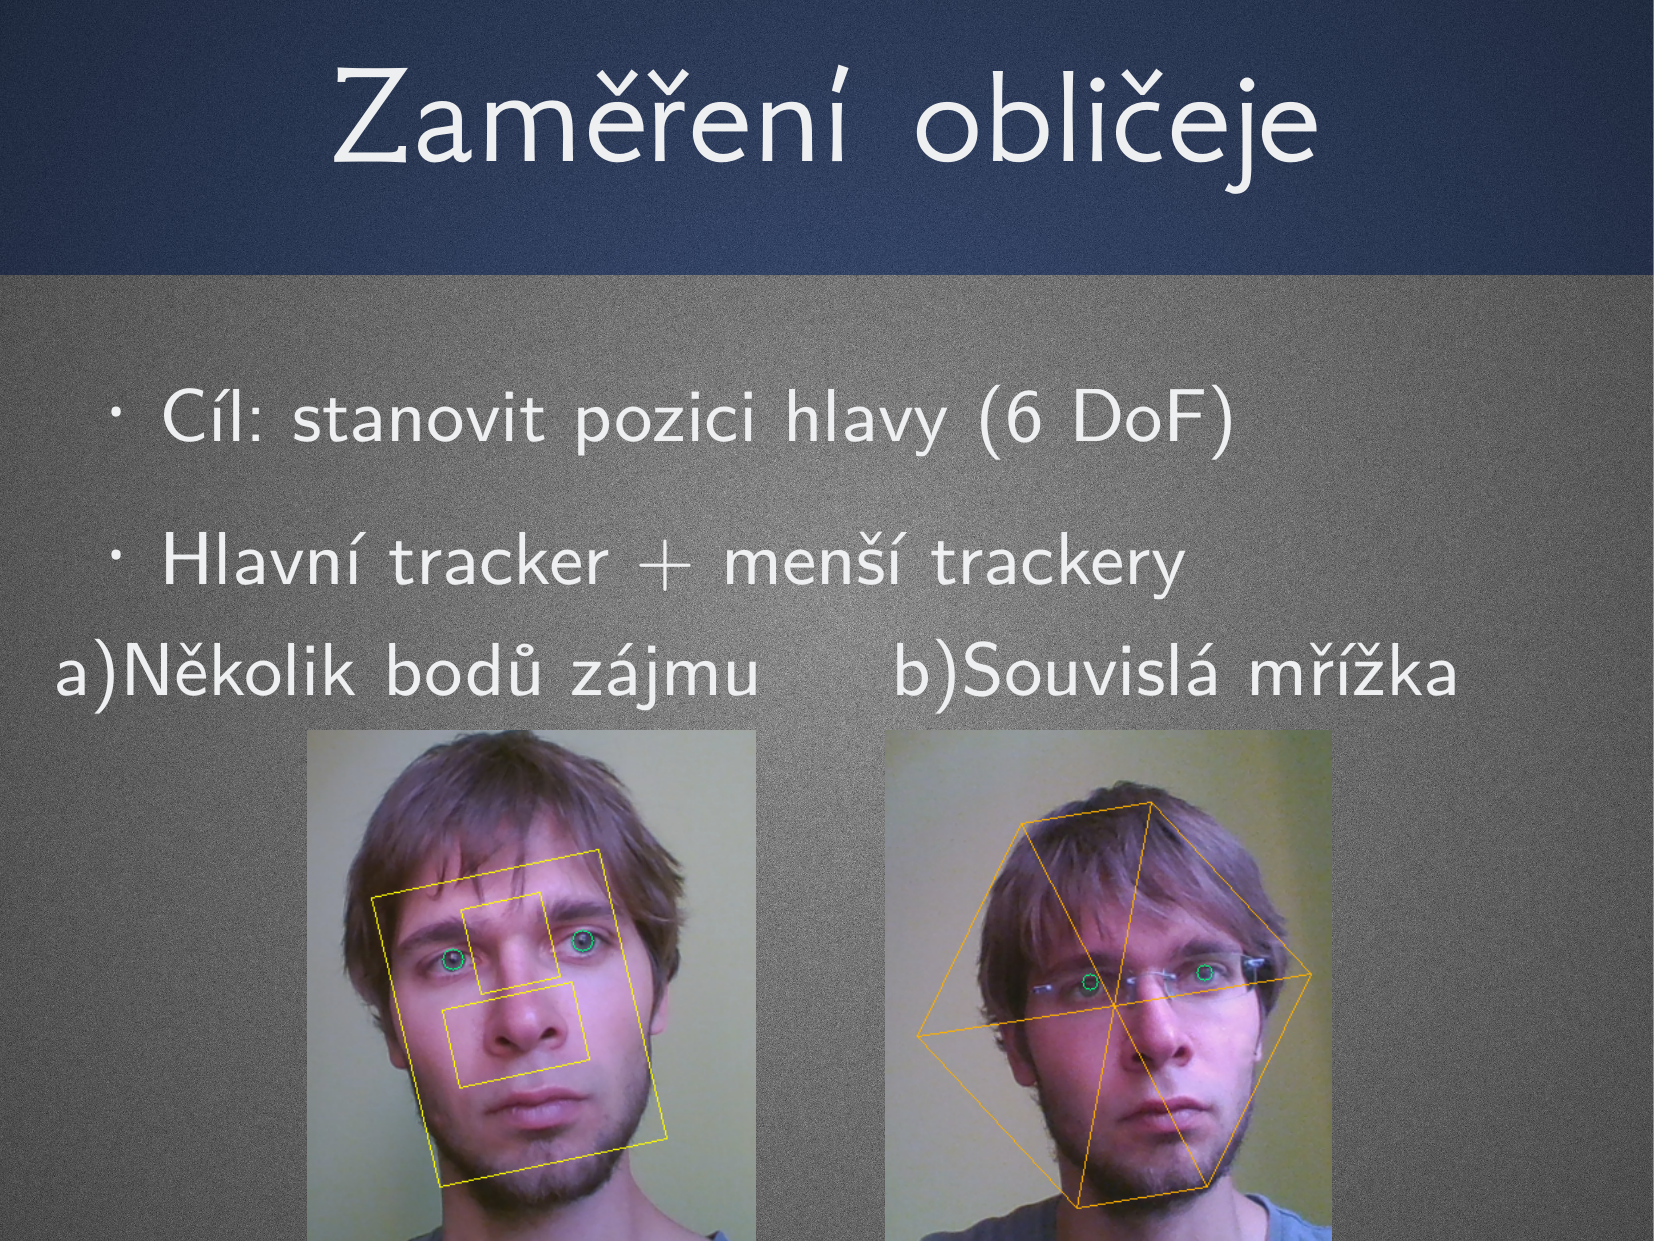

# Zaměření obličeje
Cíl: stanovit pozici hlavy (6 DoF)
Hlavní tracker + menší trackery
Několik bodů zájmu
Souvislá mřížka